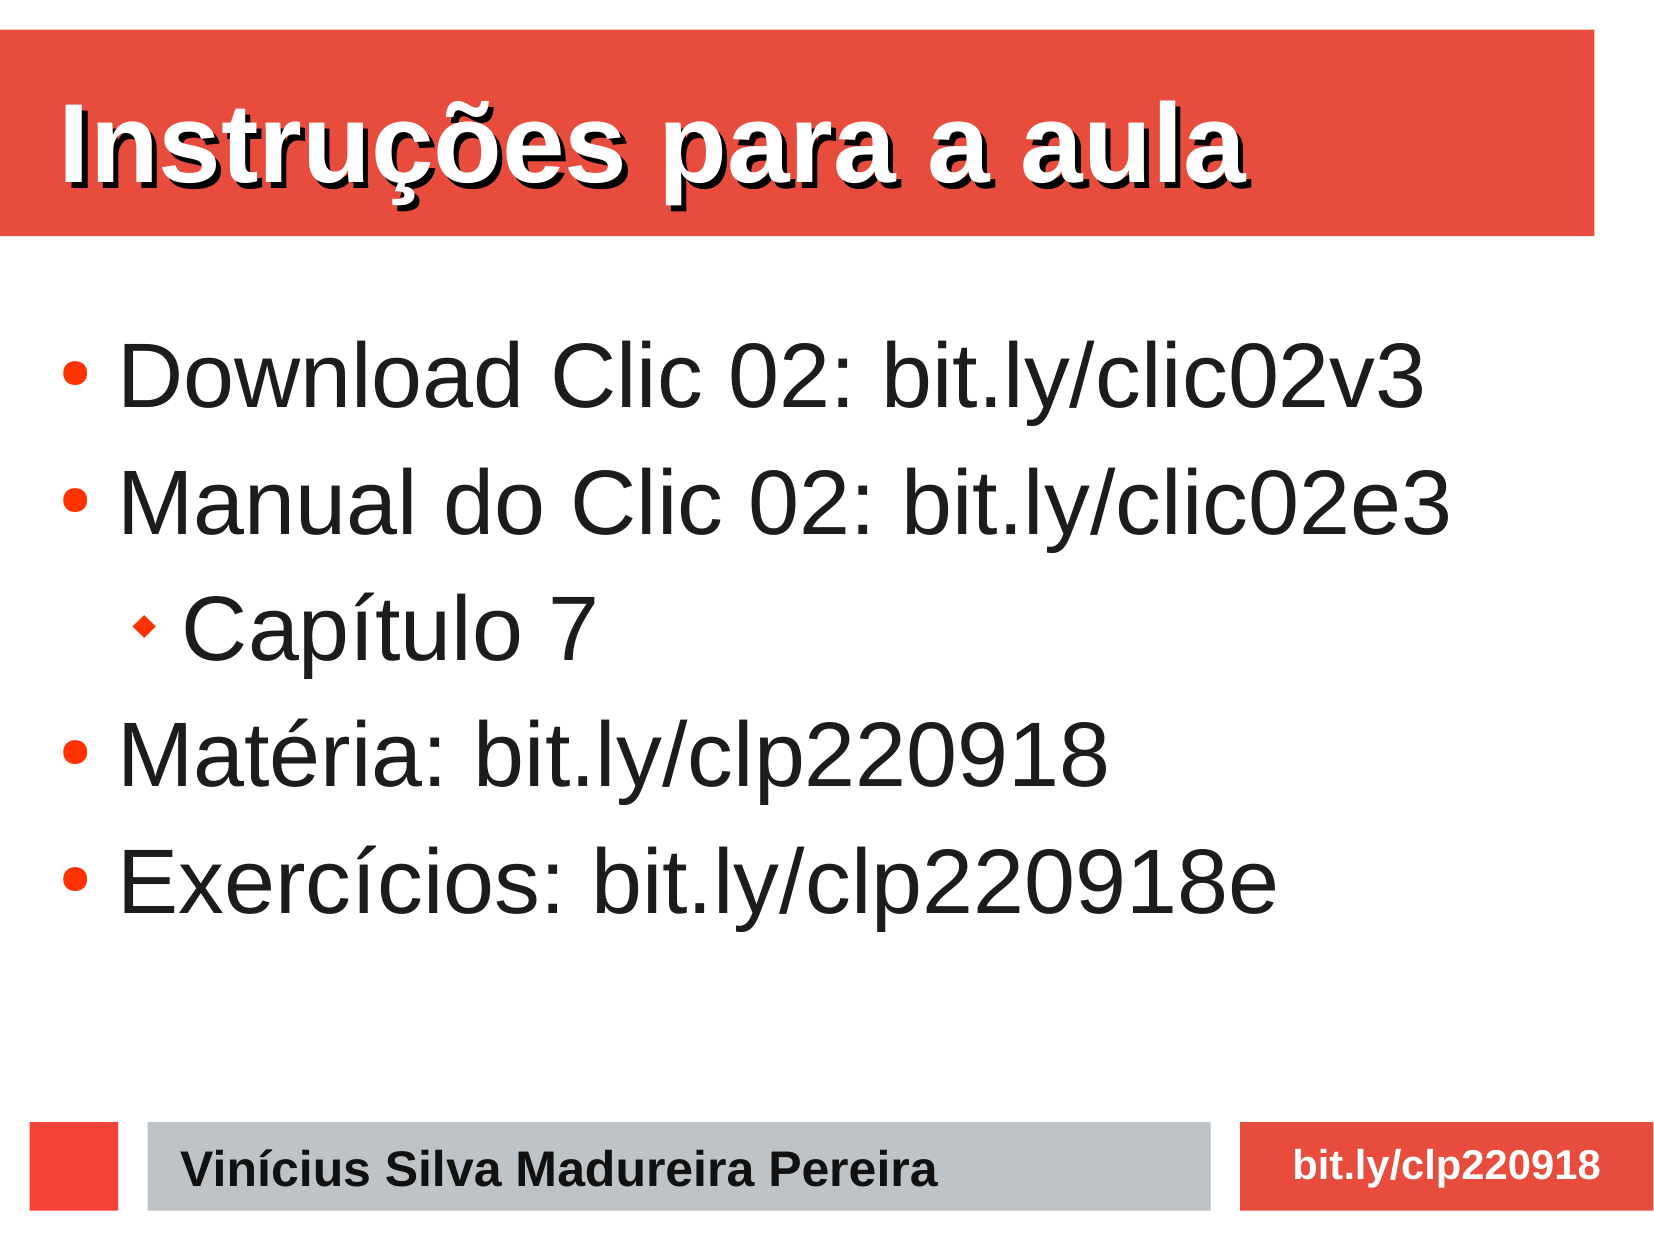

# Instruções para a aula
 Download Clic 02: bit.ly/clic02v3
 Manual do Clic 02: bit.ly/clic02e3
 Capítulo 7
 Matéria: bit.ly/clp220918
 Exercícios: bit.ly/clp220918e
Vinícius Silva Madureira Pereira
bit.ly/clp220918